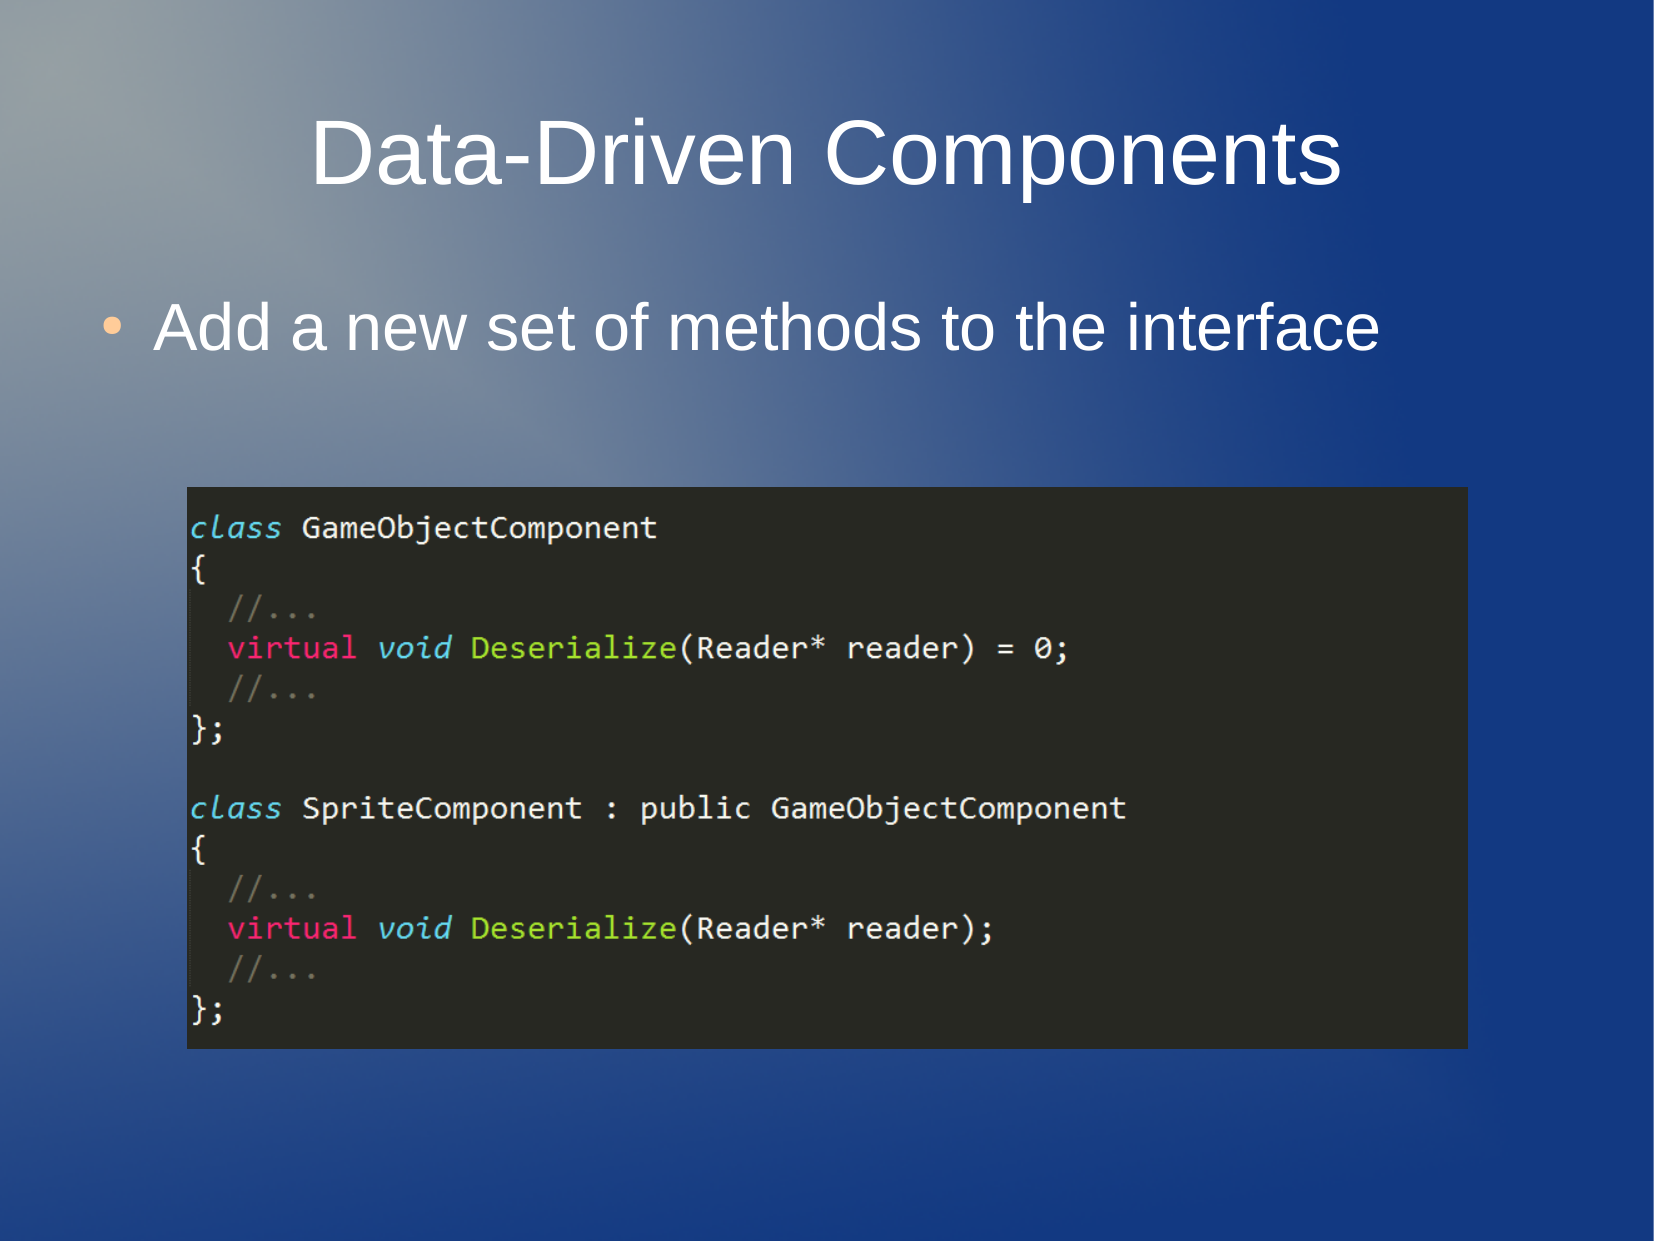

# Data-Driven Components
Add a new set of methods to the interface